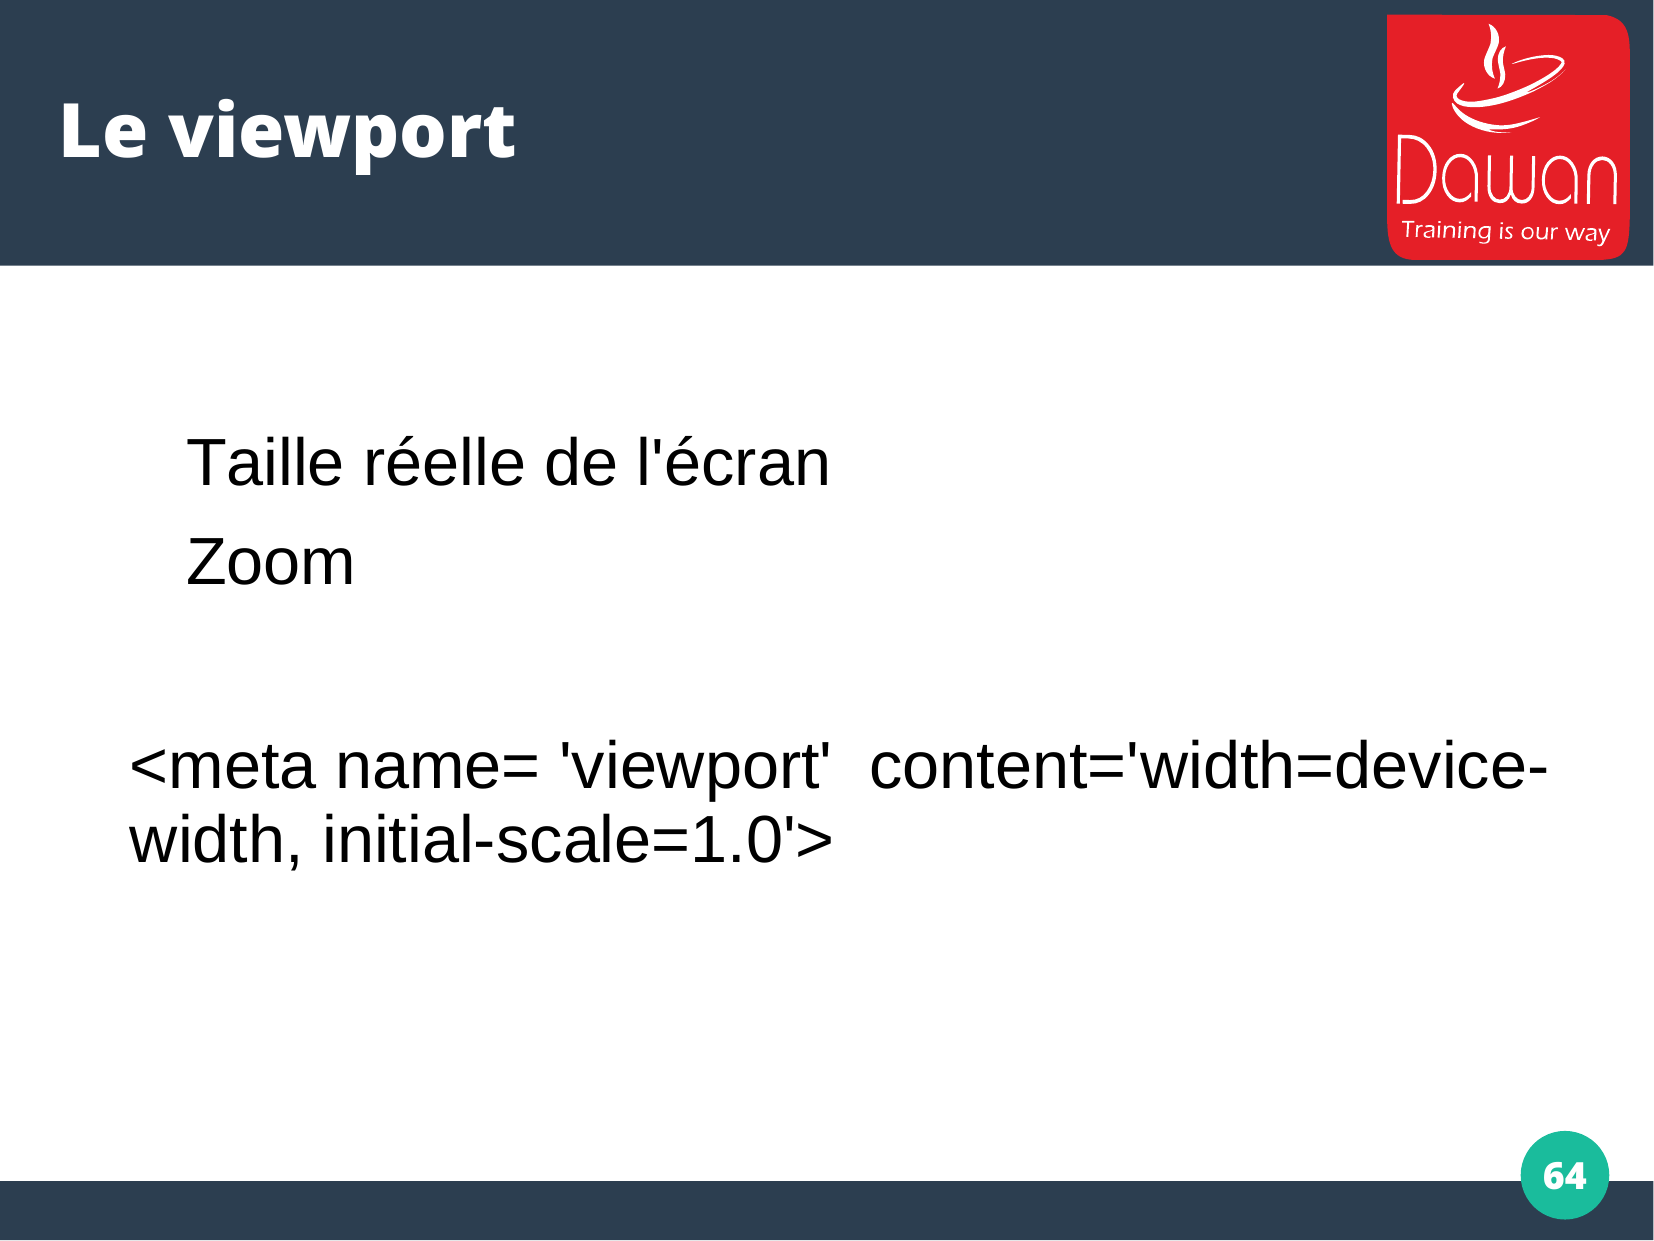

# Le viewport
Taille réelle de l'écran
Zoom
<meta name= 'viewport'  content='width=device-width, initial-scale=1.0'>
64